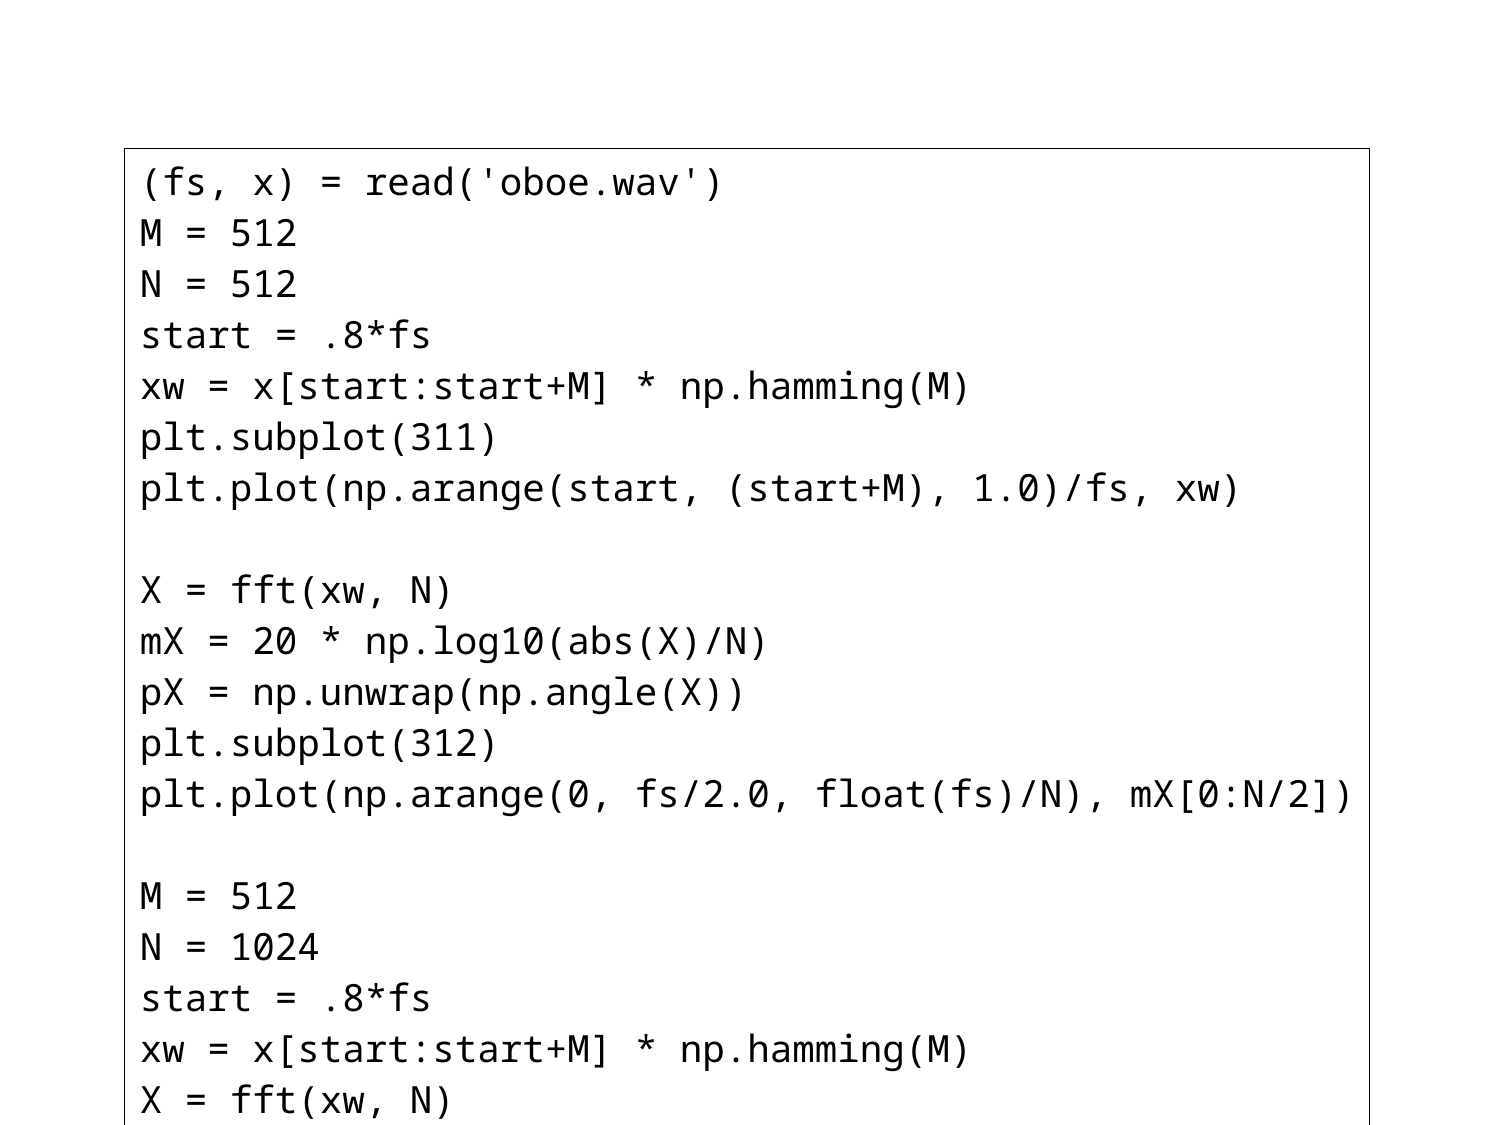

(fs, x) = read('oboe.wav')
M = 512
N = 512
start = .8*fs
xw = x[start:start+M] * np.hamming(M)
plt.subplot(311)
plt.plot(np.arange(start, (start+M), 1.0)/fs, xw)
X = fft(xw, N)
mX = 20 * np.log10(abs(X)/N)
pX = np.unwrap(np.angle(X))
plt.subplot(312)
plt.plot(np.arange(0, fs/2.0, float(fs)/N), mX[0:N/2])
M = 512
N = 1024
start = .8*fs
xw = x[start:start+M] * np.hamming(M)
X = fft(xw, N)
mX = 20 * np.log10(abs(X)/N)
plt.subplot(313)
plt.plot(np.arange(0, fs/2.0, float(fs)/N), mX[0:N/2])